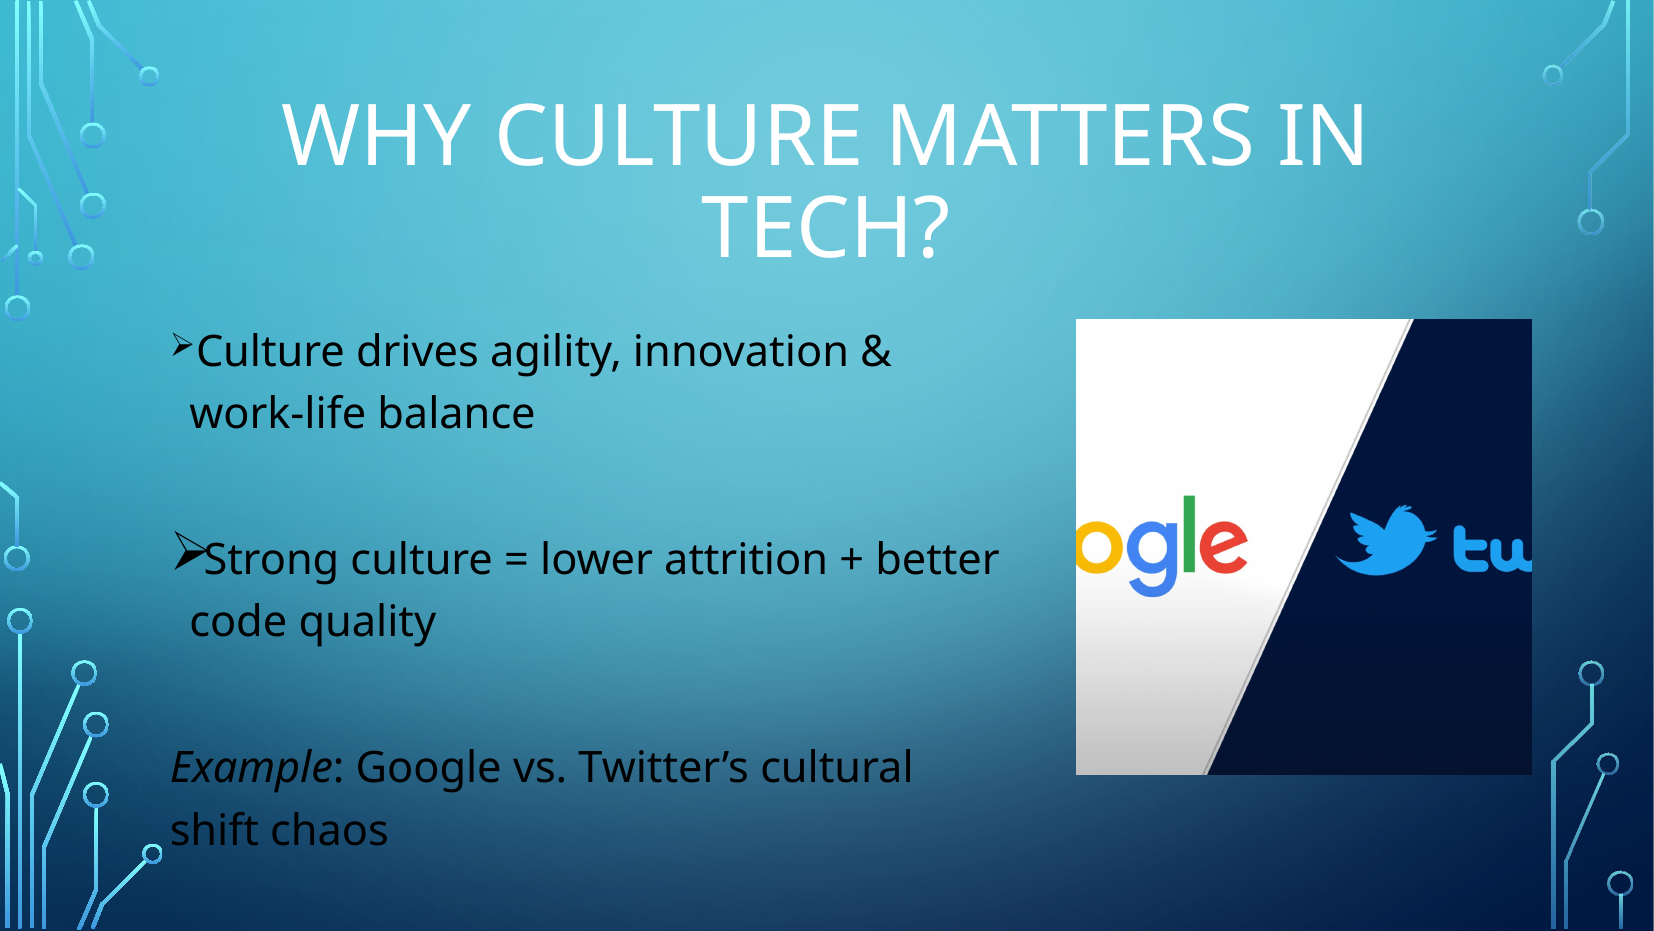

# Why Culture Matters in Tech?
 Culture drives agility, innovation & work-life balance
 Strong culture = lower attrition + better code quality
Example: Google vs. Twitter’s cultural shift chaos